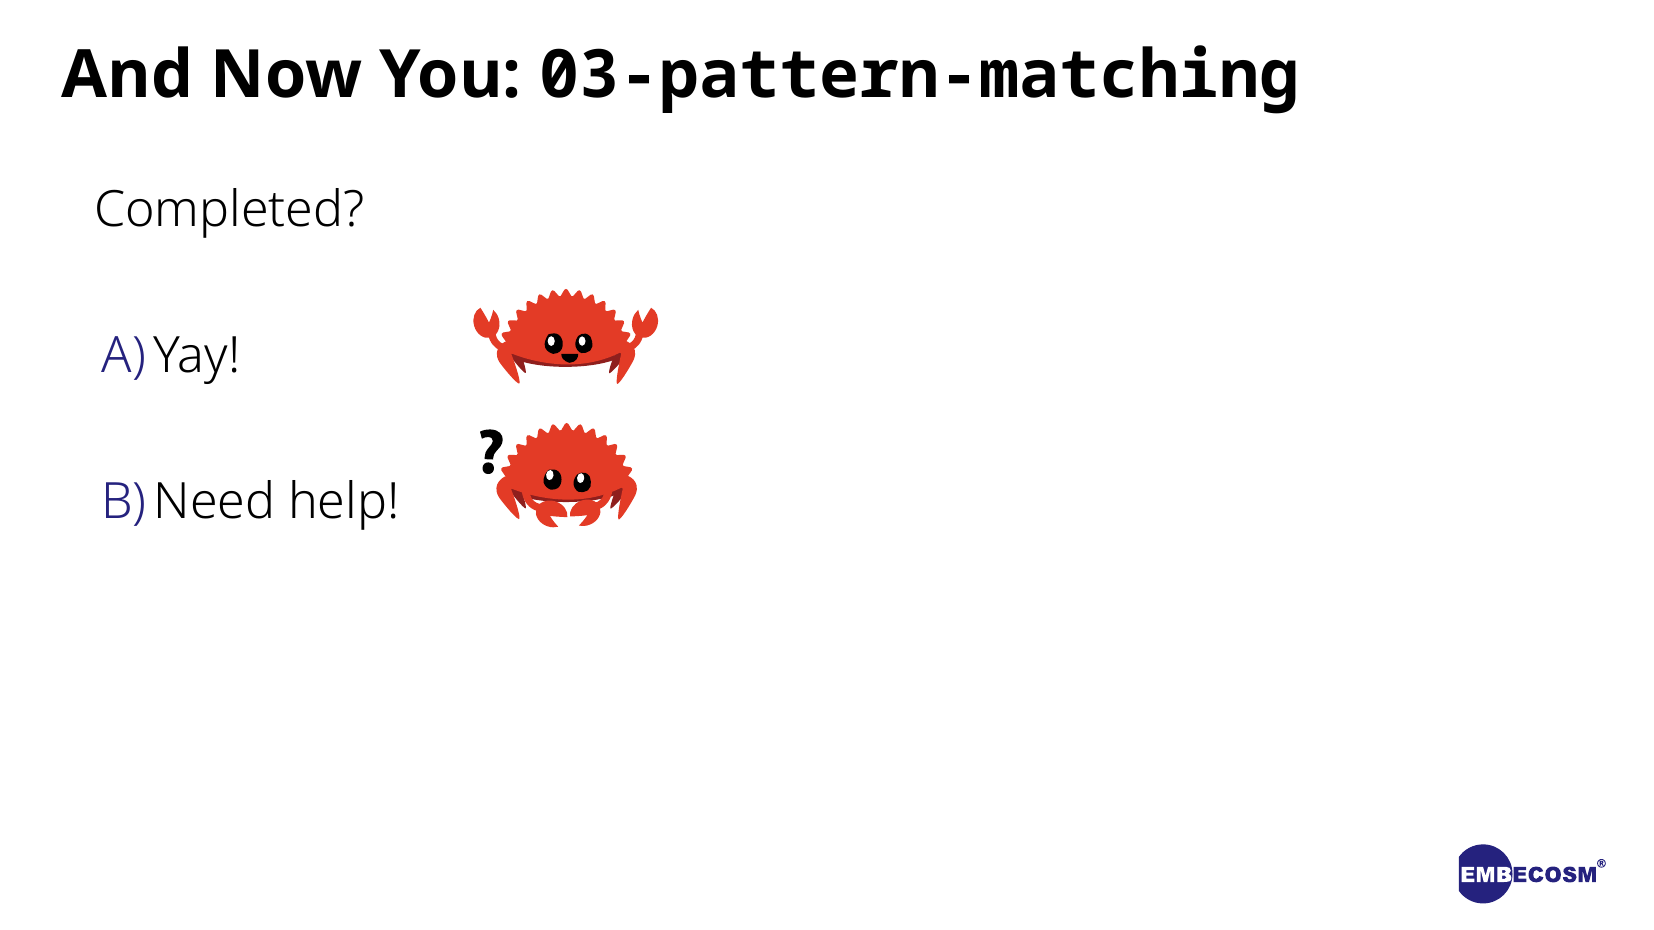

# And Now You: 03-pattern-matching
Completed?
Yay!
Need help!